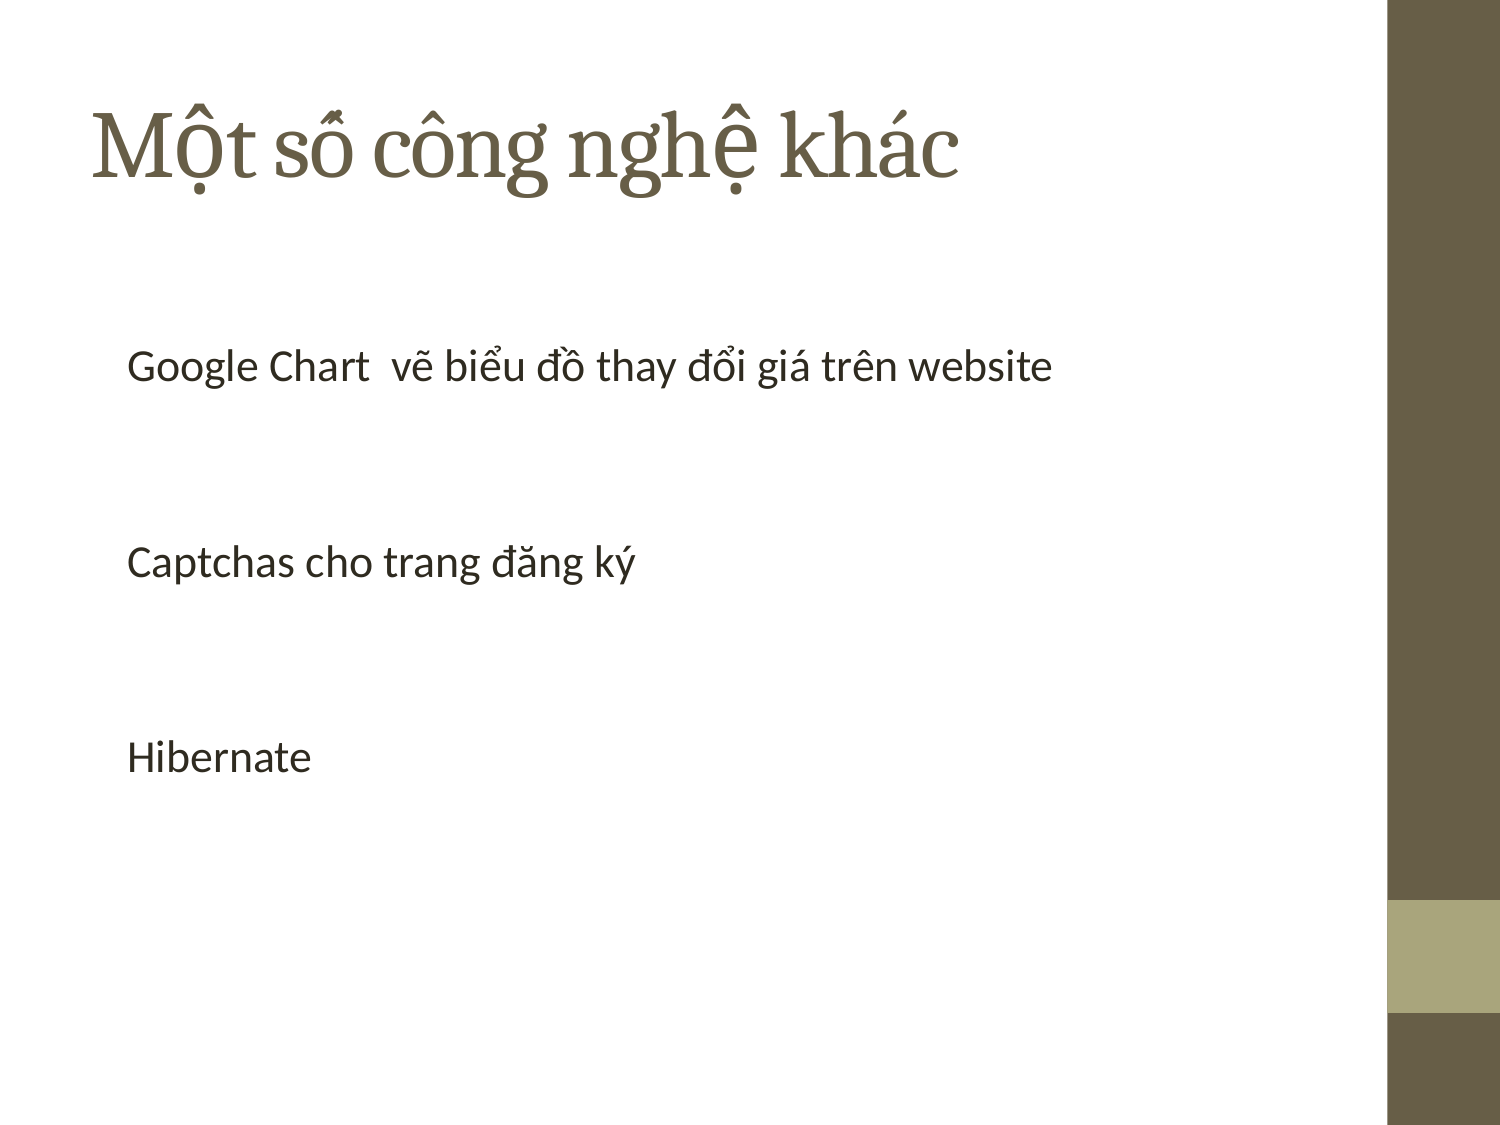

# Một số công nghệ khác
Google Chart vẽ biểu đồ thay đổi giá trên website
Captchas cho trang đăng ký
Hibernate